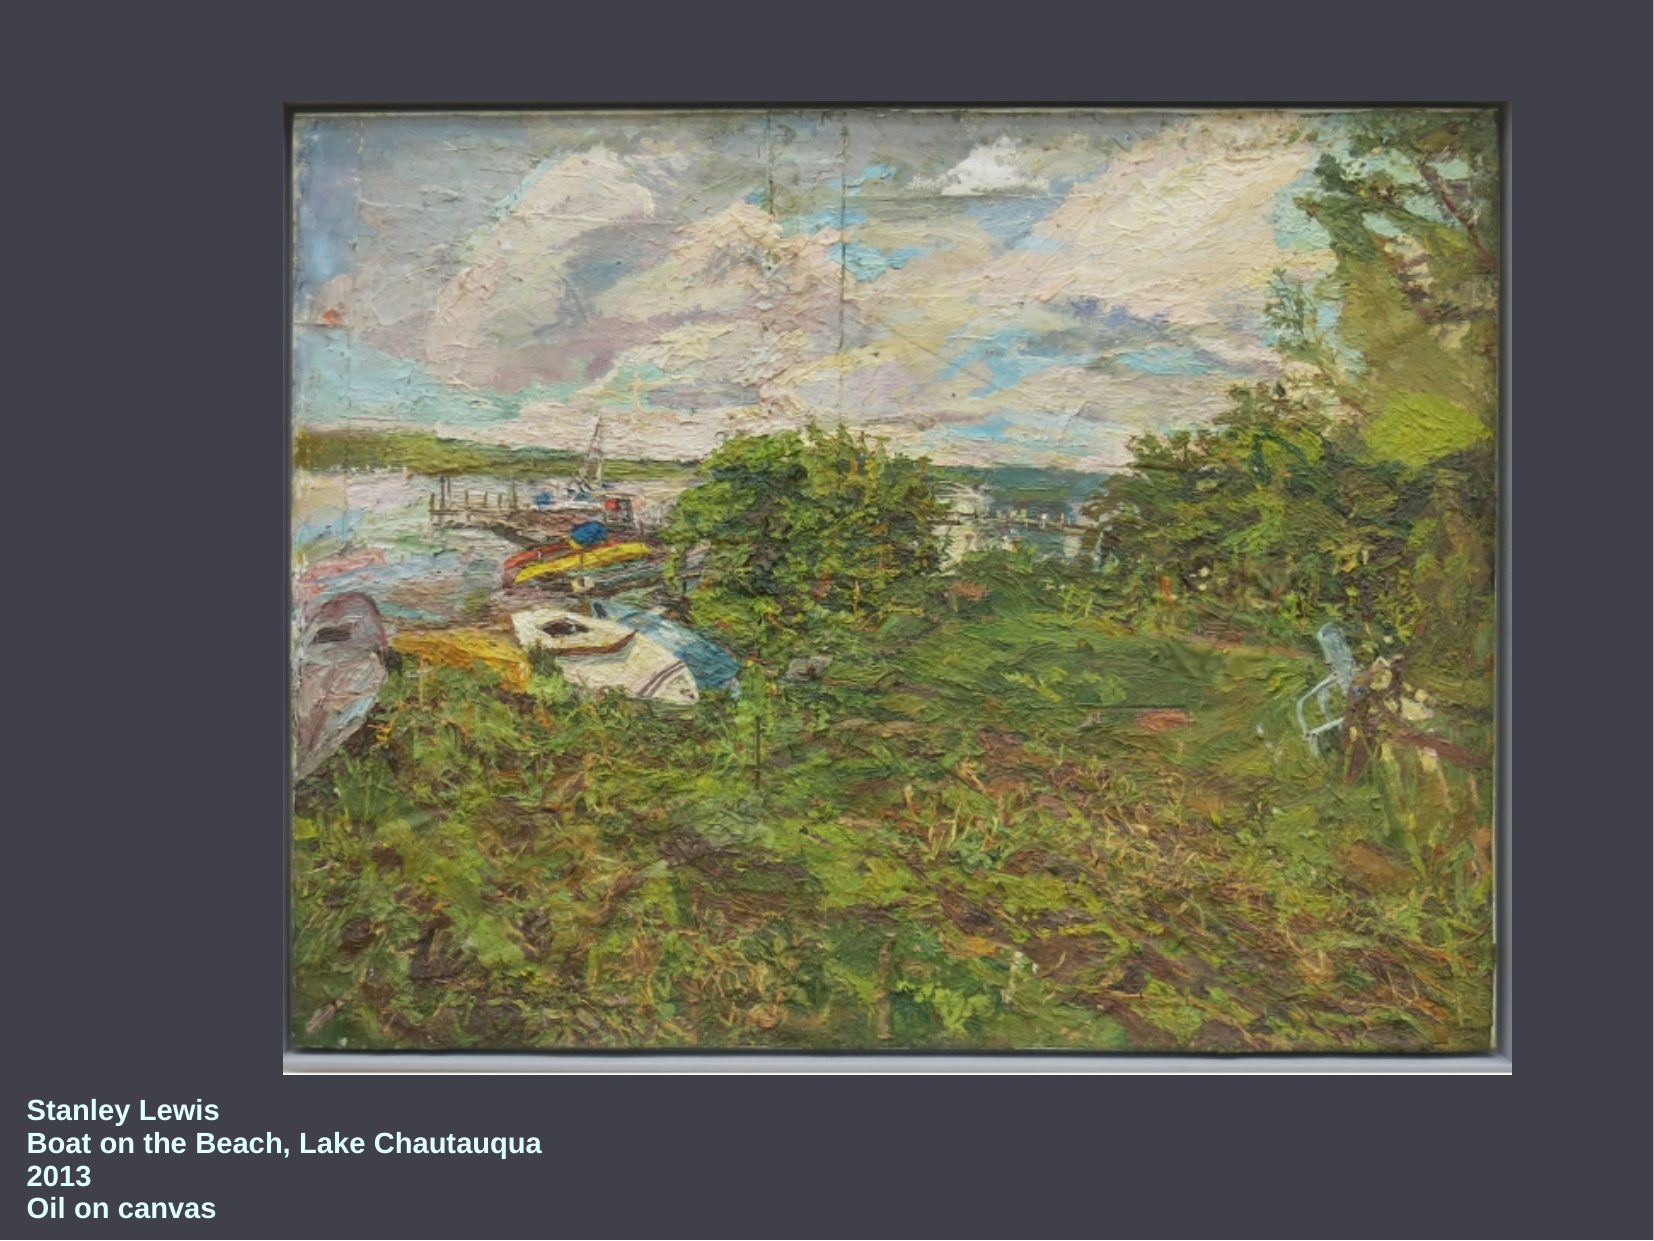

#
Stanley Lewis
Boat on the Beach, Lake Chautauqua
2013
Oil on canvas